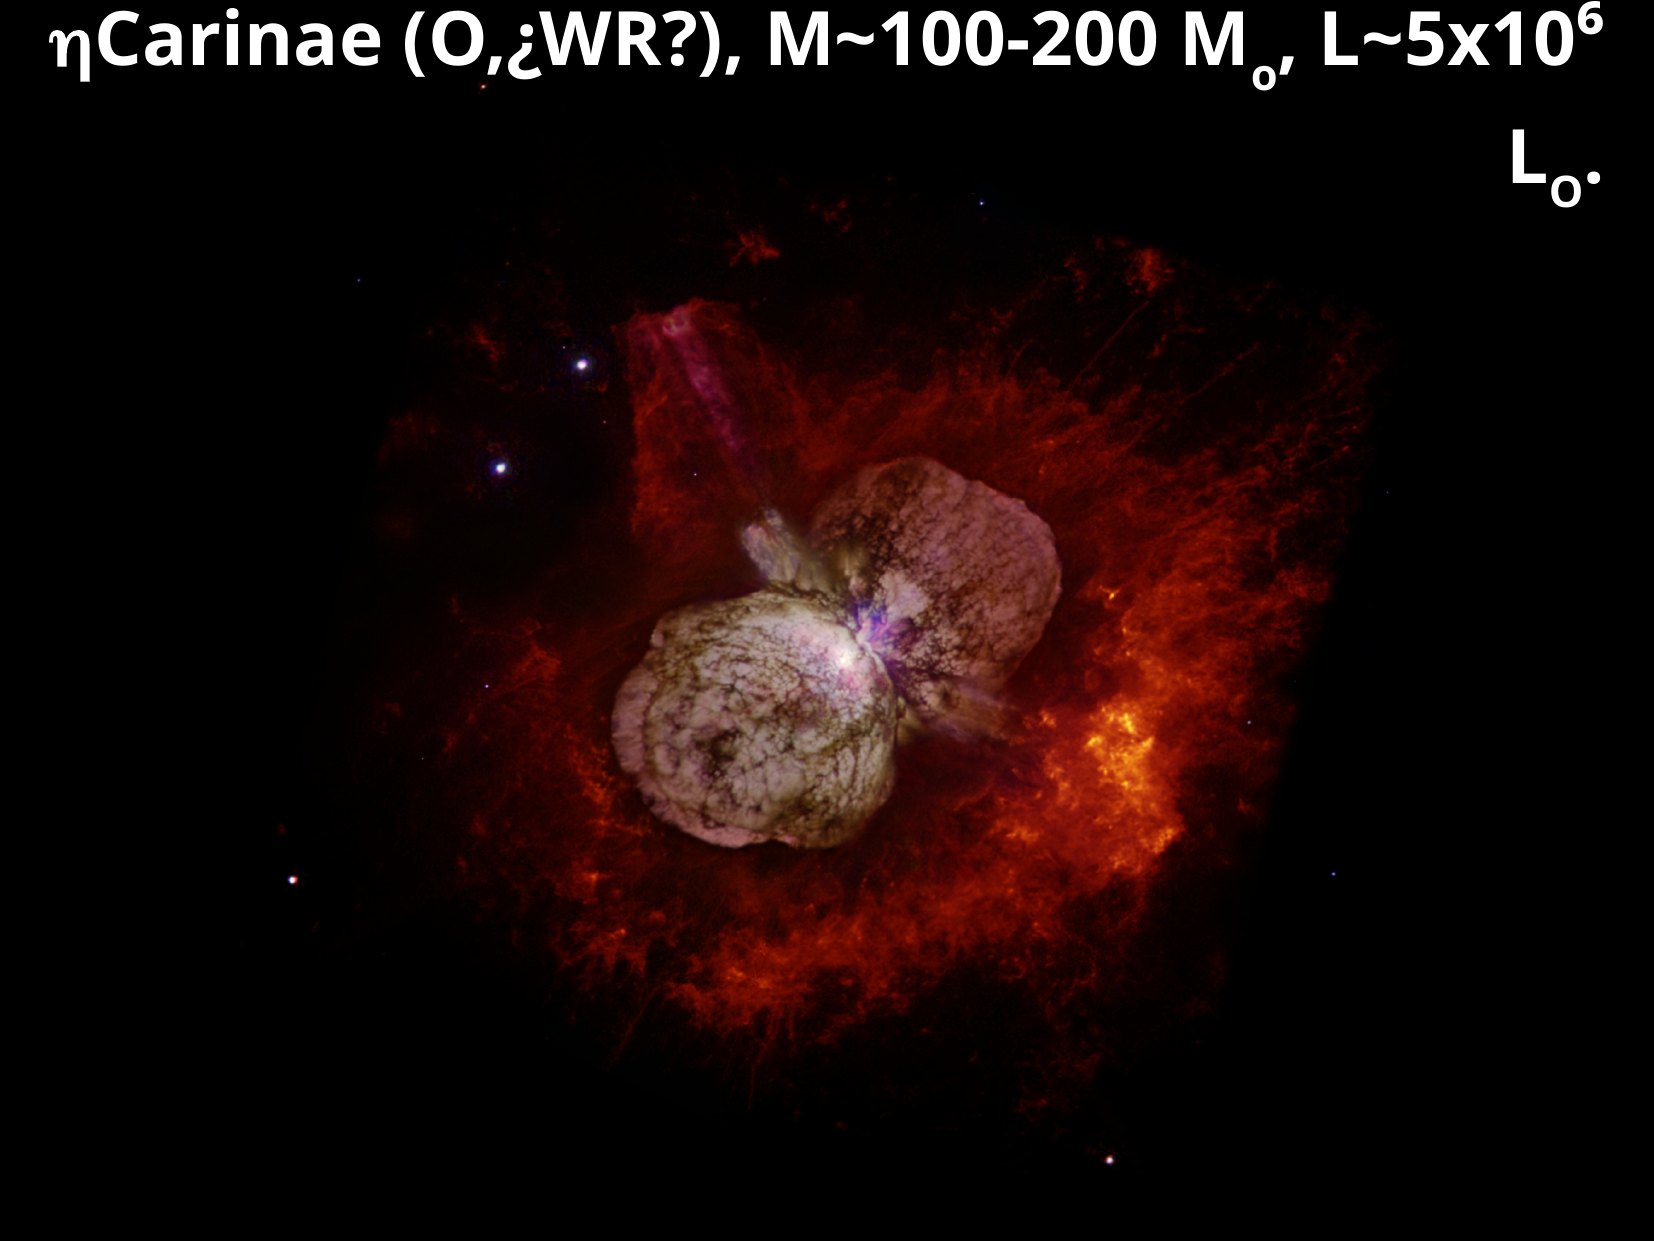

# hCarinae (O,¿WR?), M~100-200 Mo, L~5x10⁶ LO.
H. Asorey - Física IV B
7